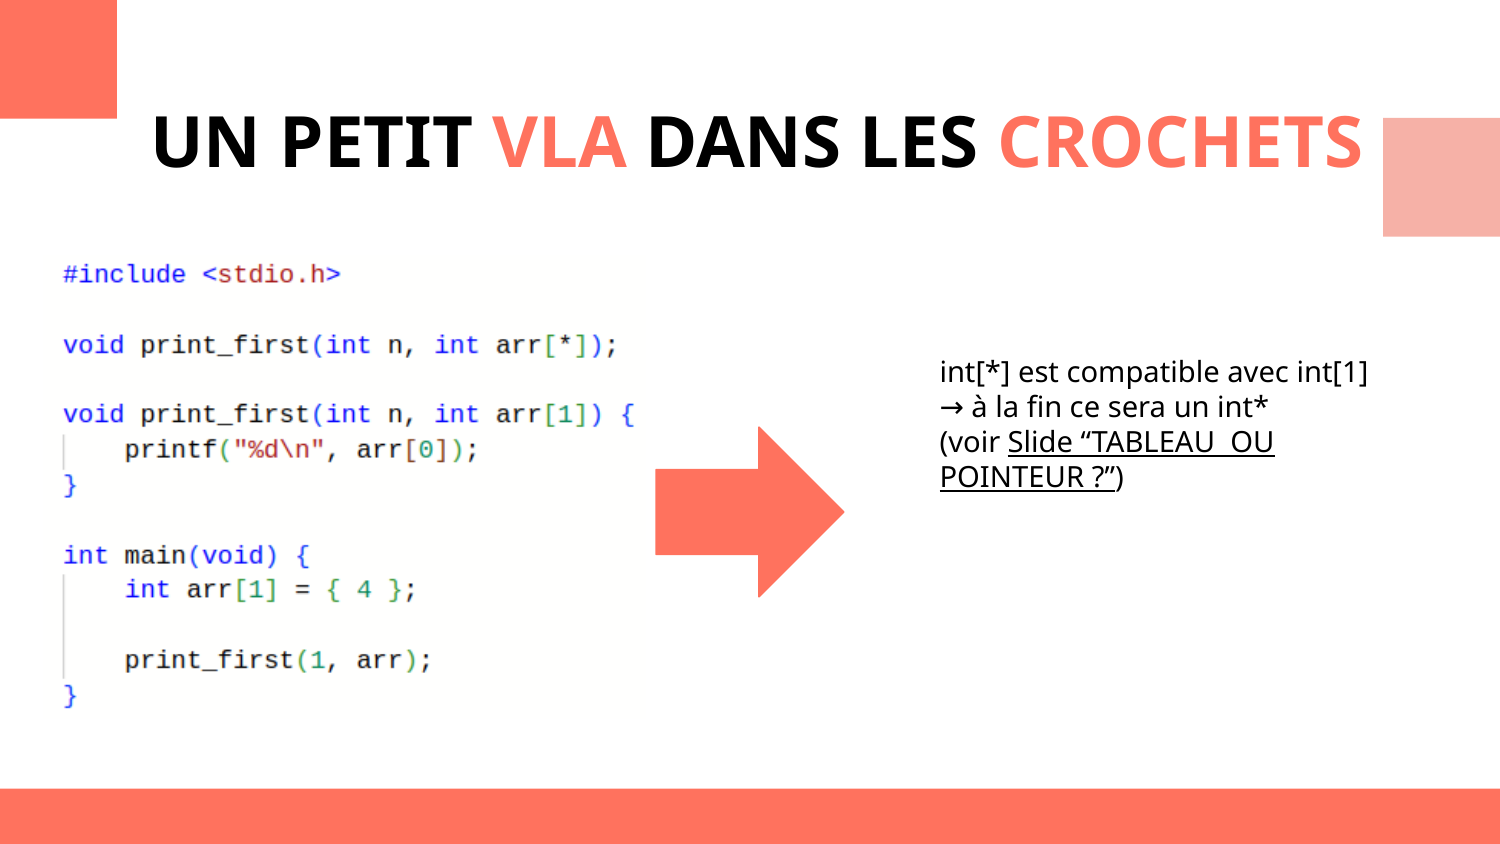

# UN PETIT VLA DANS LES CROCHETS
int[*] est compatible avec int[1]
→ à la fin ce sera un int*
(voir Slide “TABLEAU OU POINTEUR ?”)